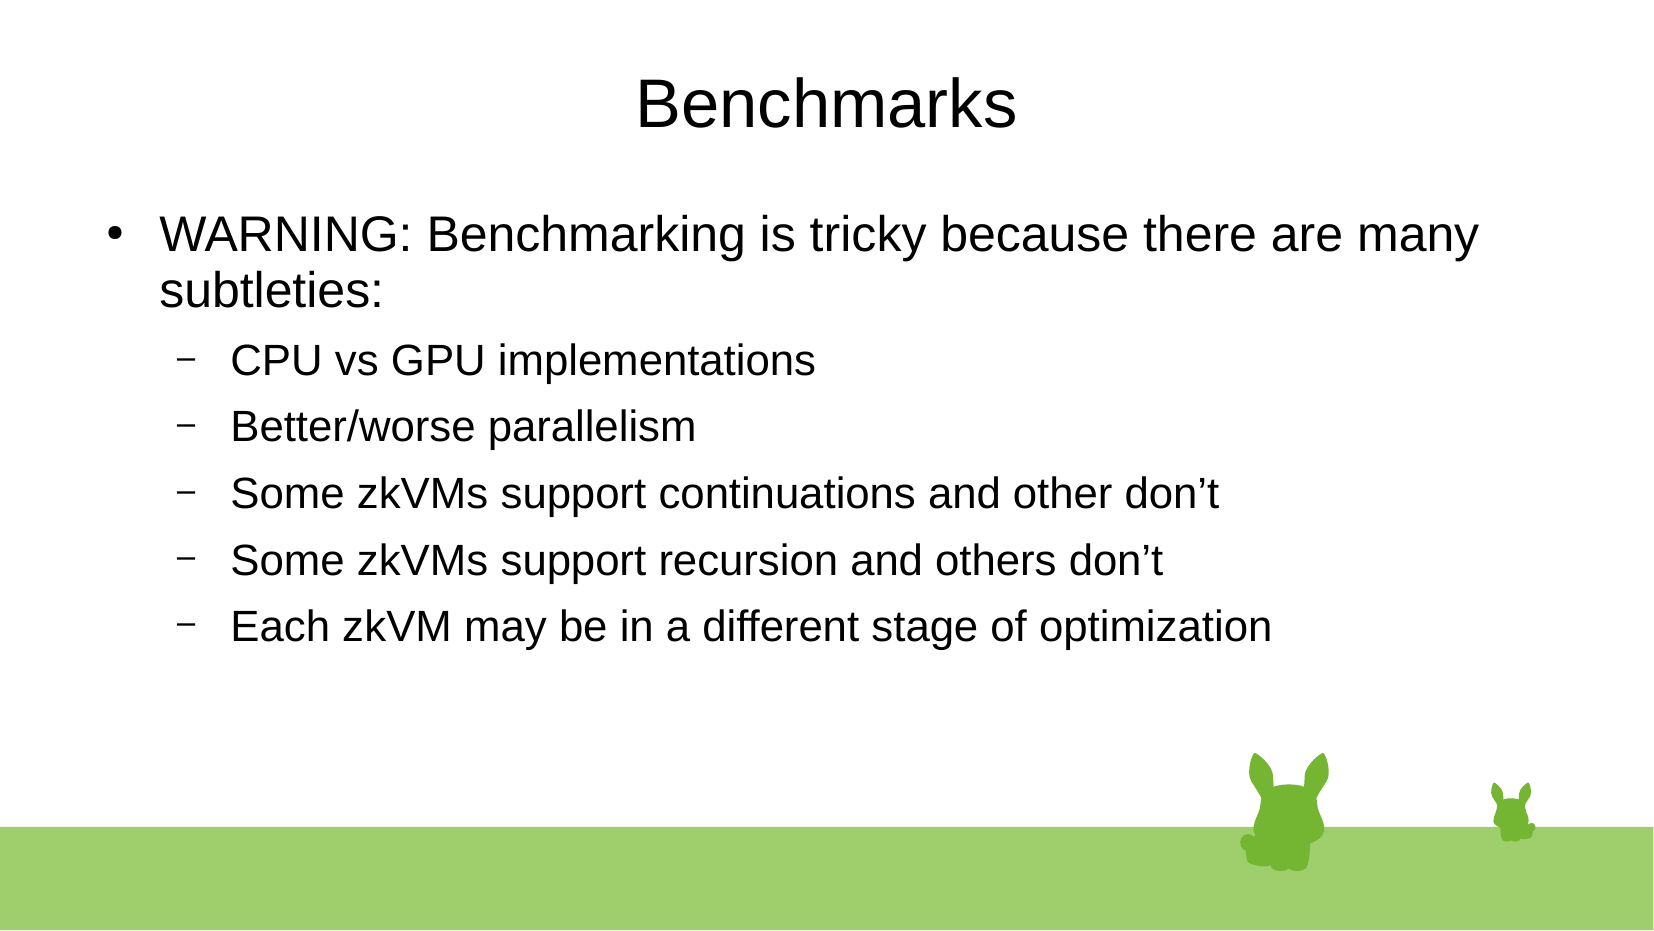

# Benchmarks
WARNING: Benchmarking is tricky because there are many subtleties:
CPU vs GPU implementations
Better/worse parallelism
Some zkVMs support continuations and other don’t
Some zkVMs support recursion and others don’t
Each zkVM may be in a different stage of optimization